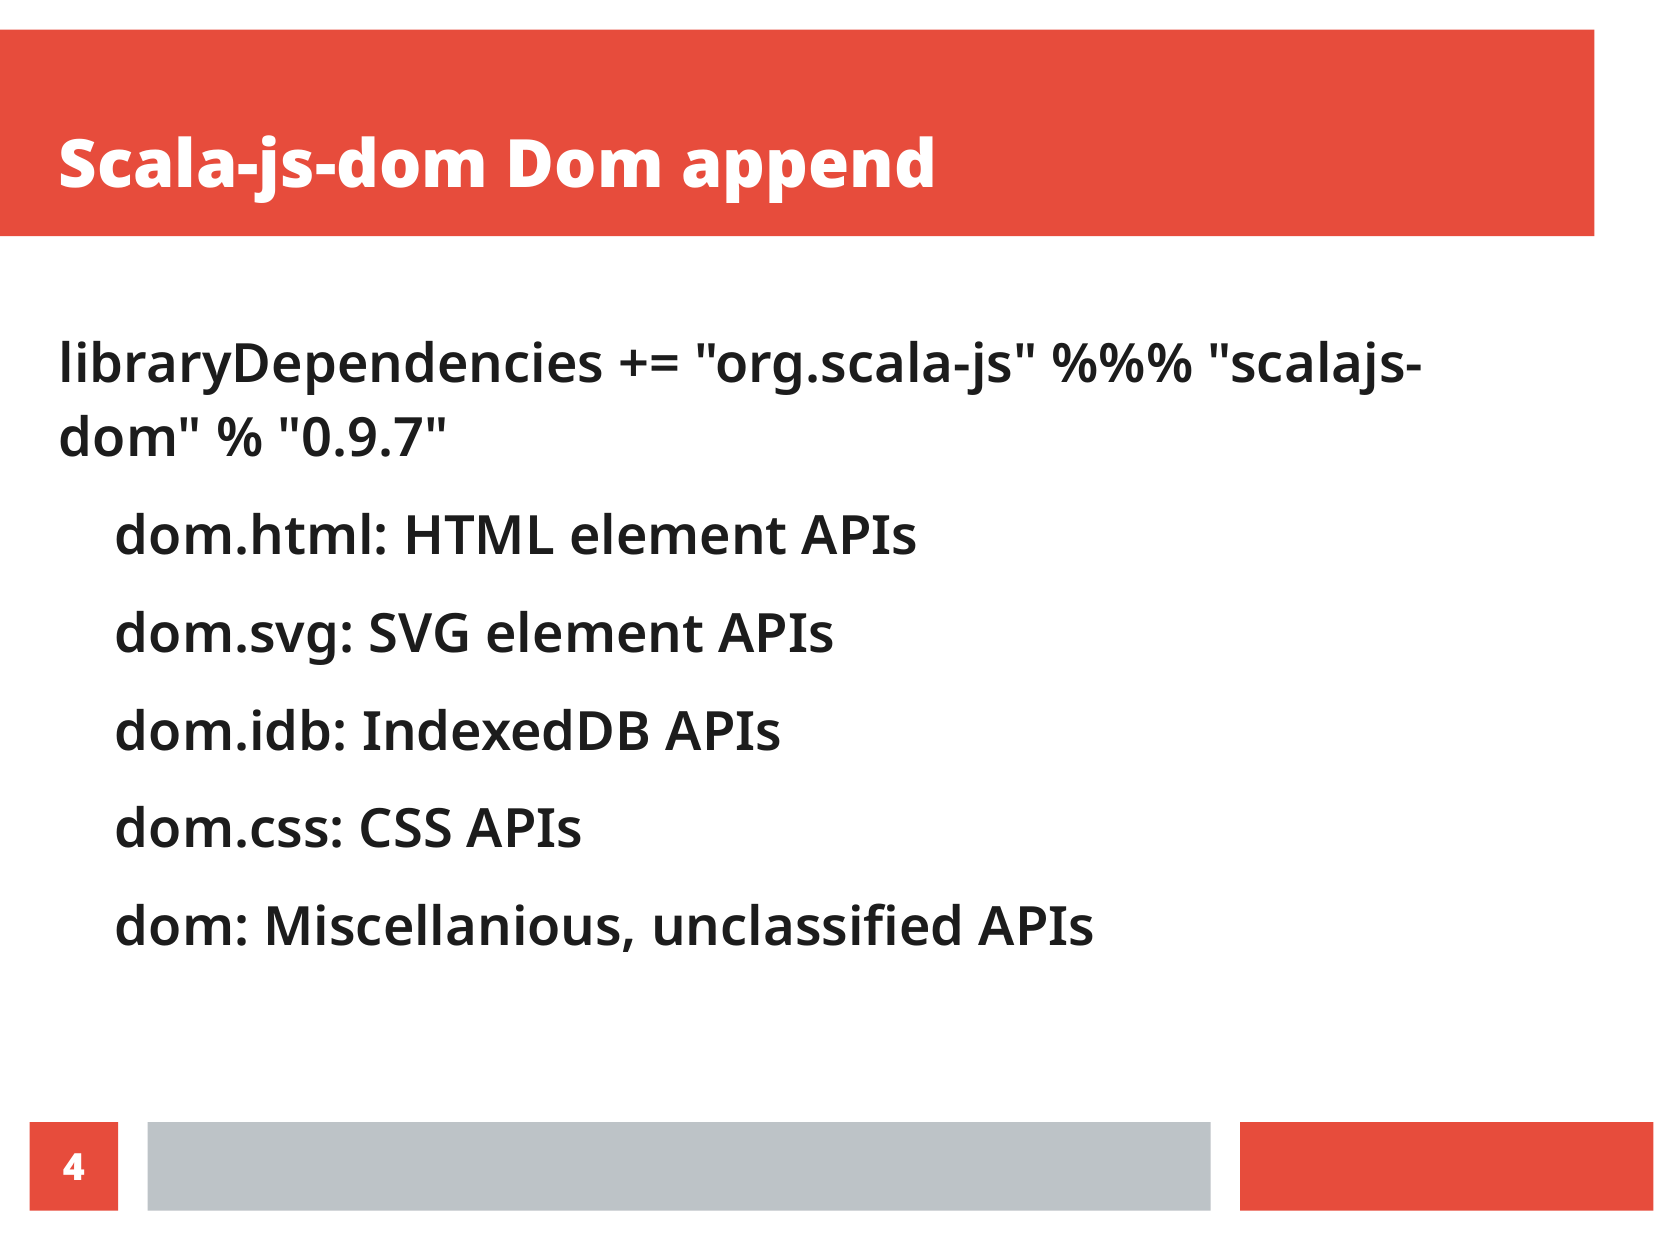

# Scala-js-dom Dom append
libraryDependencies += "org.scala-js" %%% "scalajs-dom" % "0.9.7"
 dom.html: HTML element APIs
 dom.svg: SVG element APIs
 dom.idb: IndexedDB APIs
 dom.css: CSS APIs
 dom: Miscellanious, unclassified APIs
4